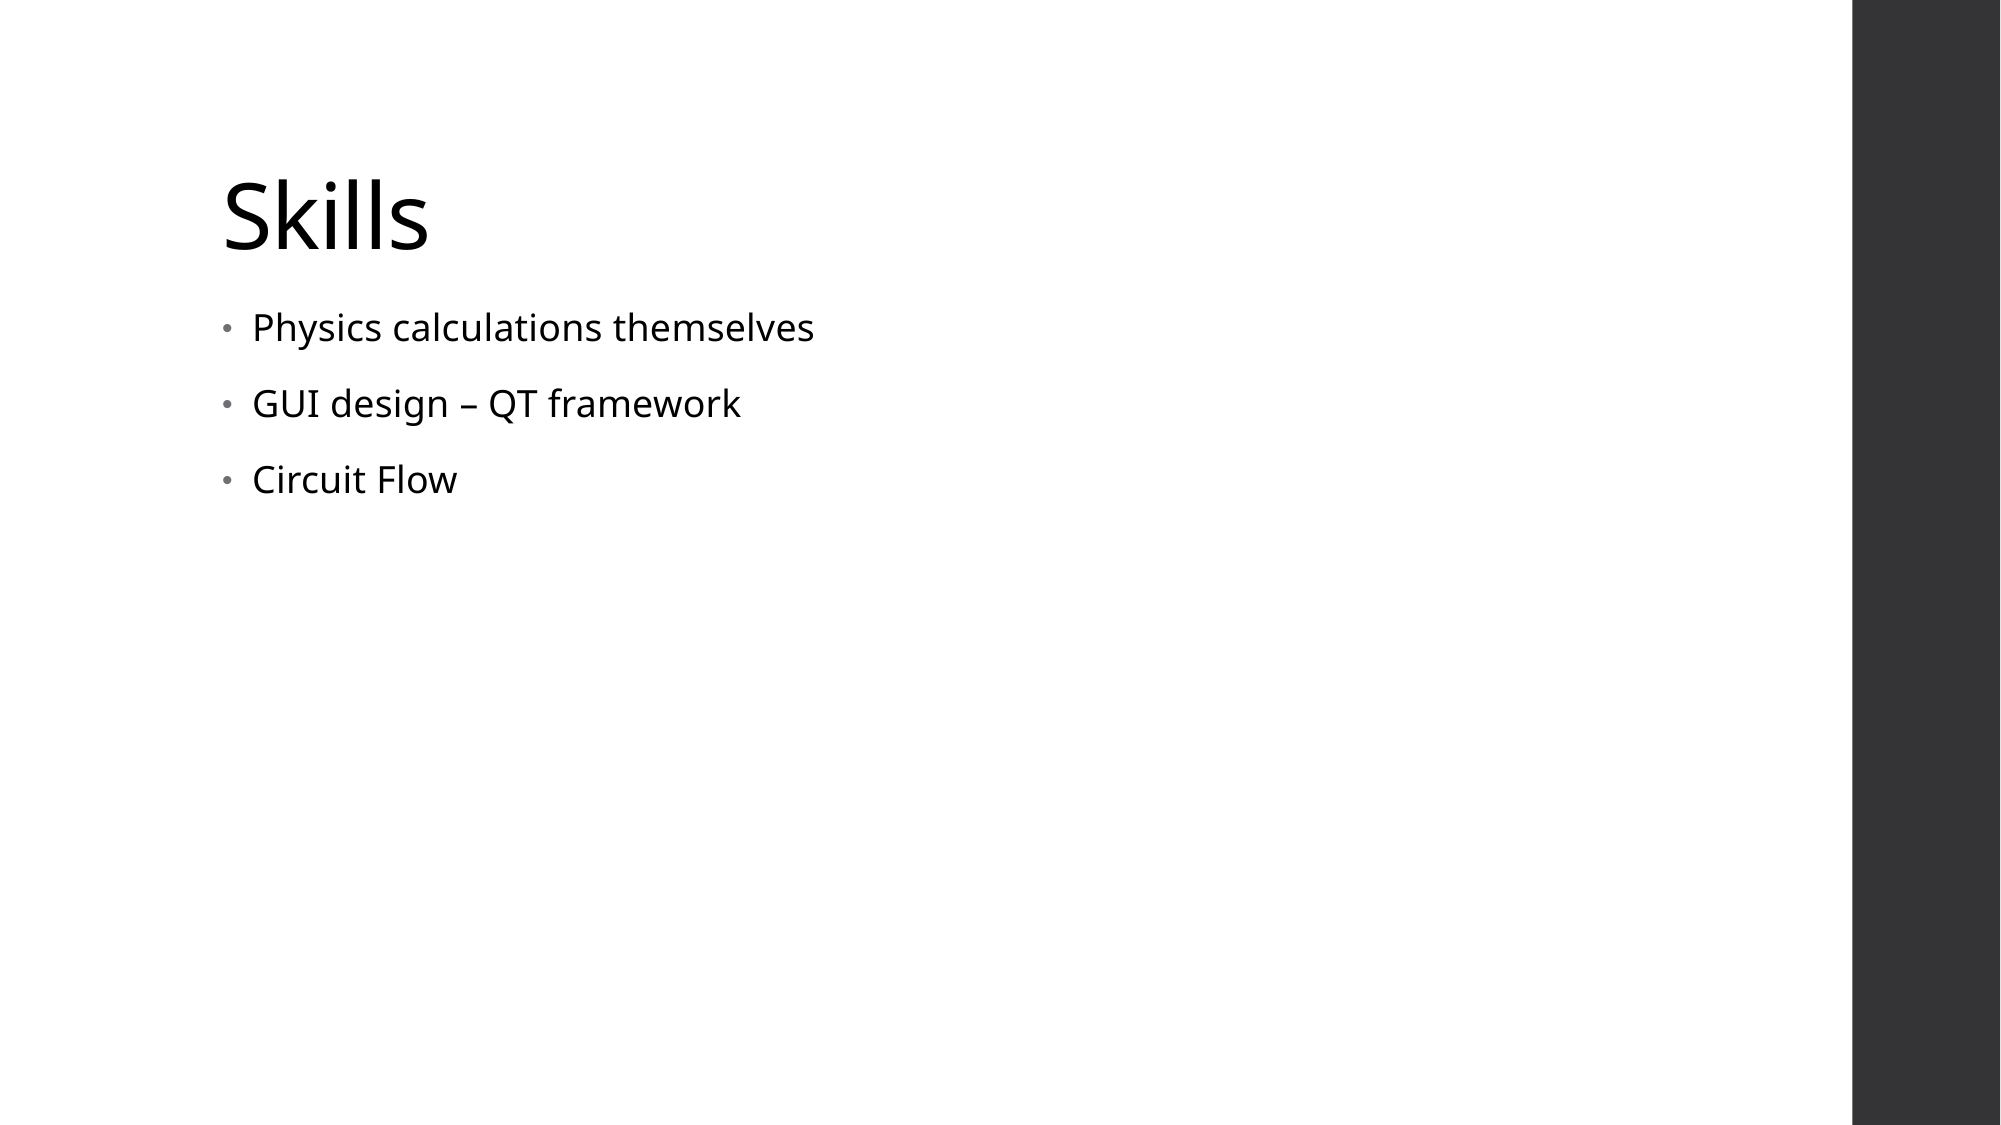

# Skills
Physics calculations themselves
GUI design – QT framework
Circuit Flow